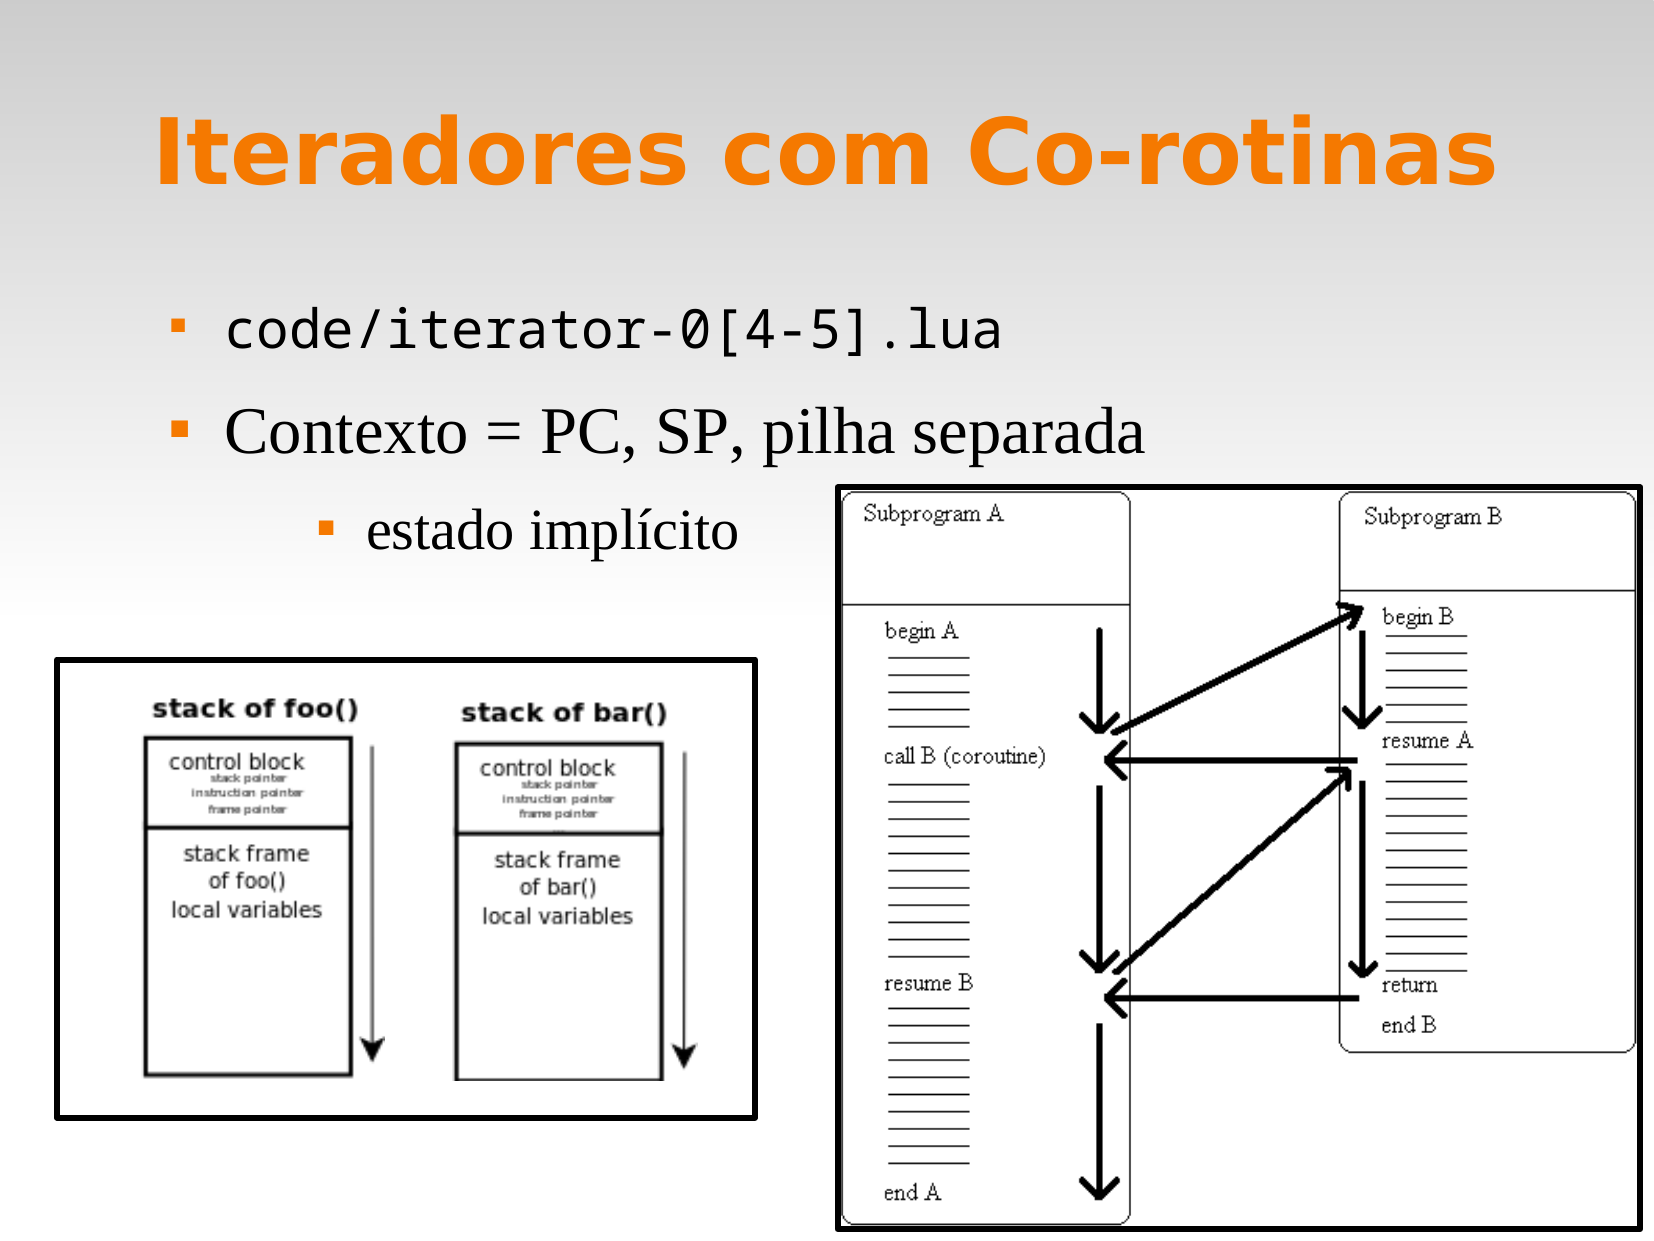

# Iteradores com Co-rotinas
code/iterator-0[4-5].lua
Contexto = PC, SP, pilha separada
estado implícito